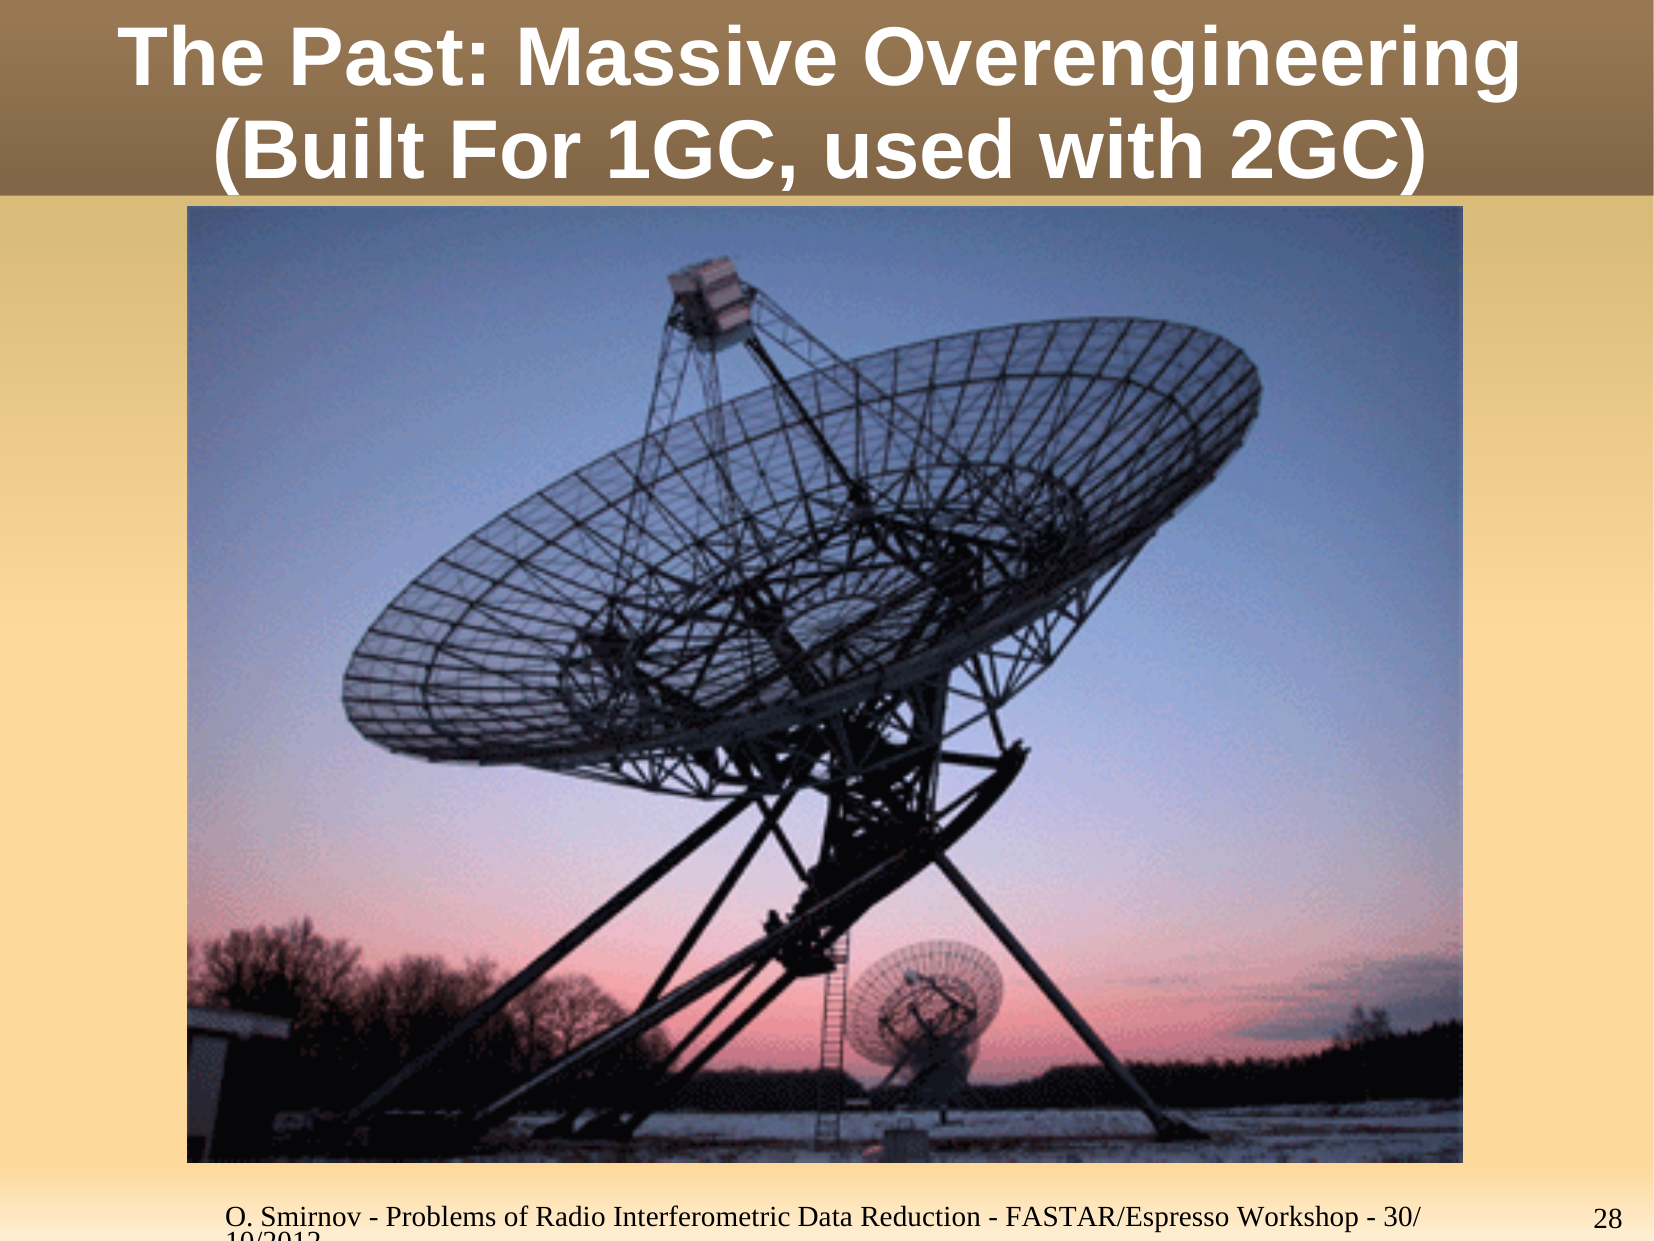

# The Past: Massive Overengineering (Built For 1GC, used with 2GC)
O. Smirnov - Problems of Radio Interferometric Data Reduction - FASTAR/Espresso Workshop - 30/10/2012
28